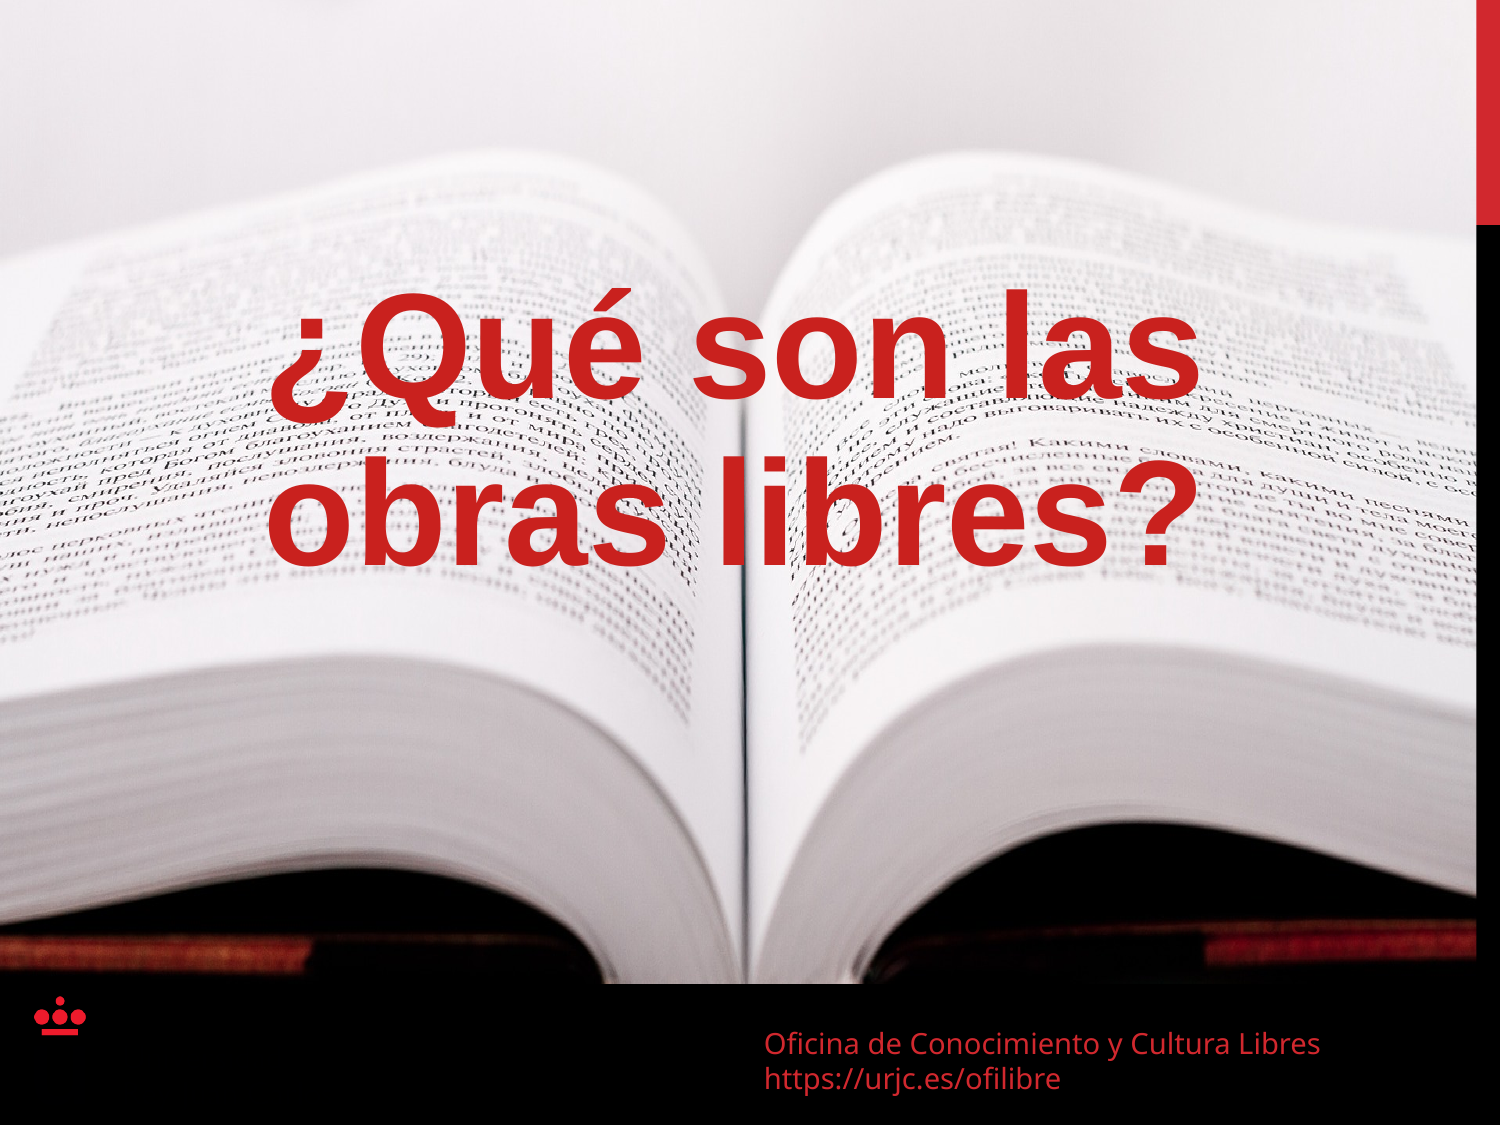

#
¿Qué son las obras libres?
Oficina de Conocimiento y Cultura Libres
https://urjc.es/ofilibre